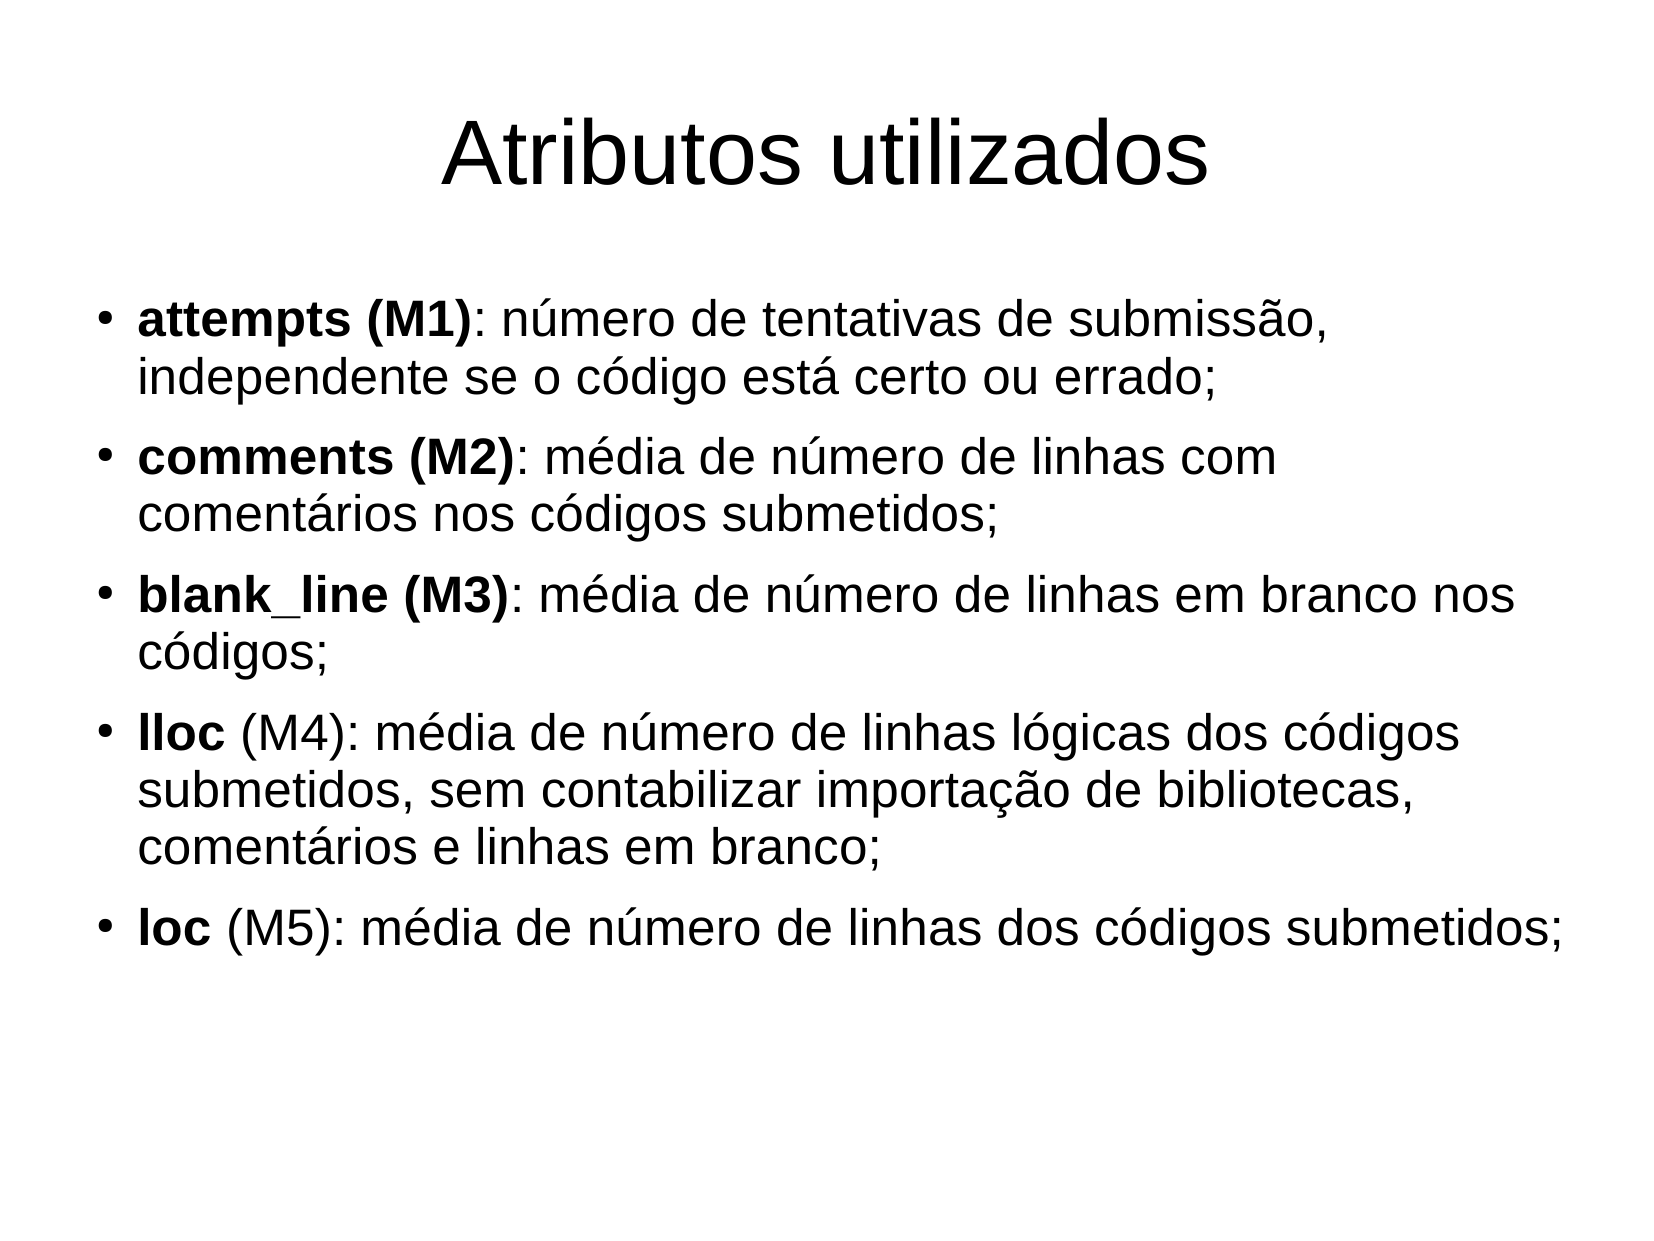

# Atributos utilizados
attempts (M1): número de tentativas de submissão, independente se o código está certo ou errado;
comments (M2): média de número de linhas com comentários nos códigos submetidos;
blank_line (M3): média de número de linhas em branco nos códigos;
lloc (M4): média de número de linhas lógicas dos códigos submetidos, sem contabilizar importação de bibliotecas, comentários e linhas em branco;
loc (M5): média de número de linhas dos códigos submetidos;